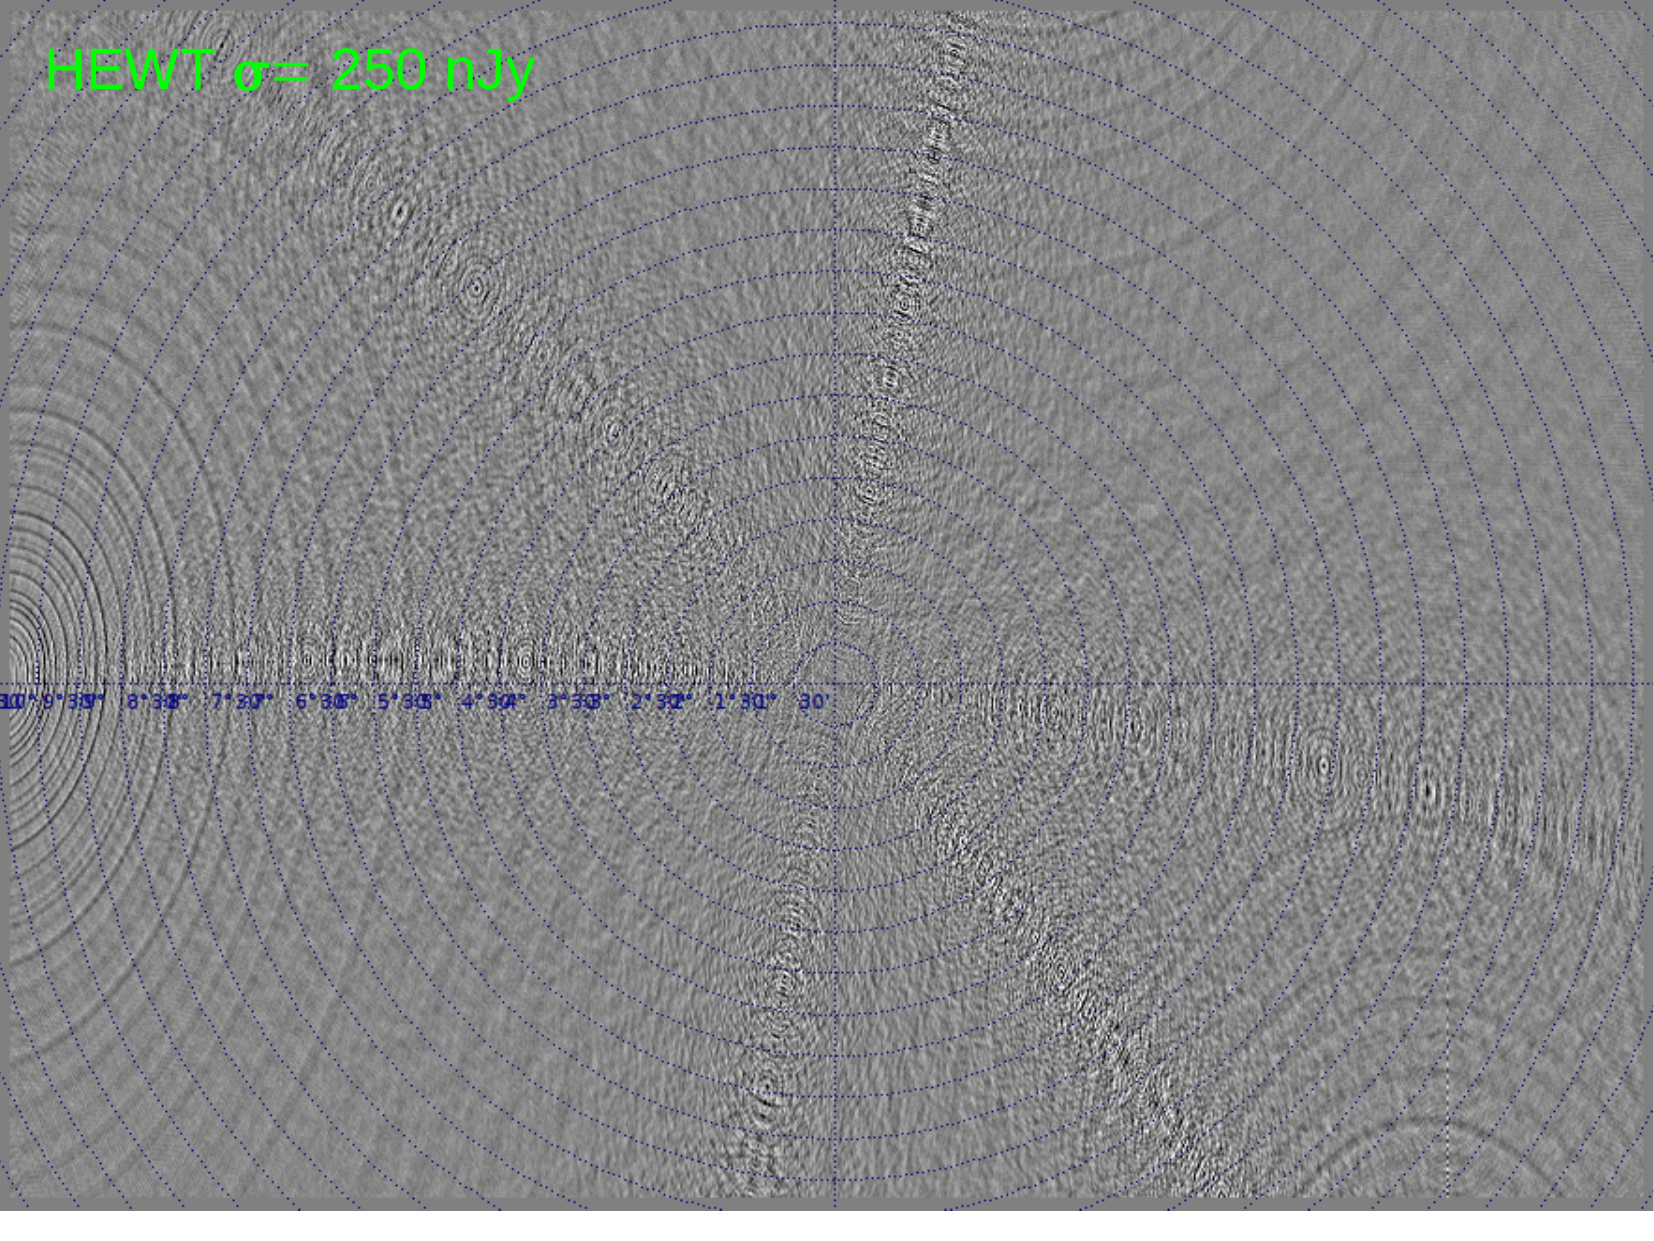

HEWT = 250 nJy
O.Smirnov - High Dynamic Range Imaging - October 2012
89